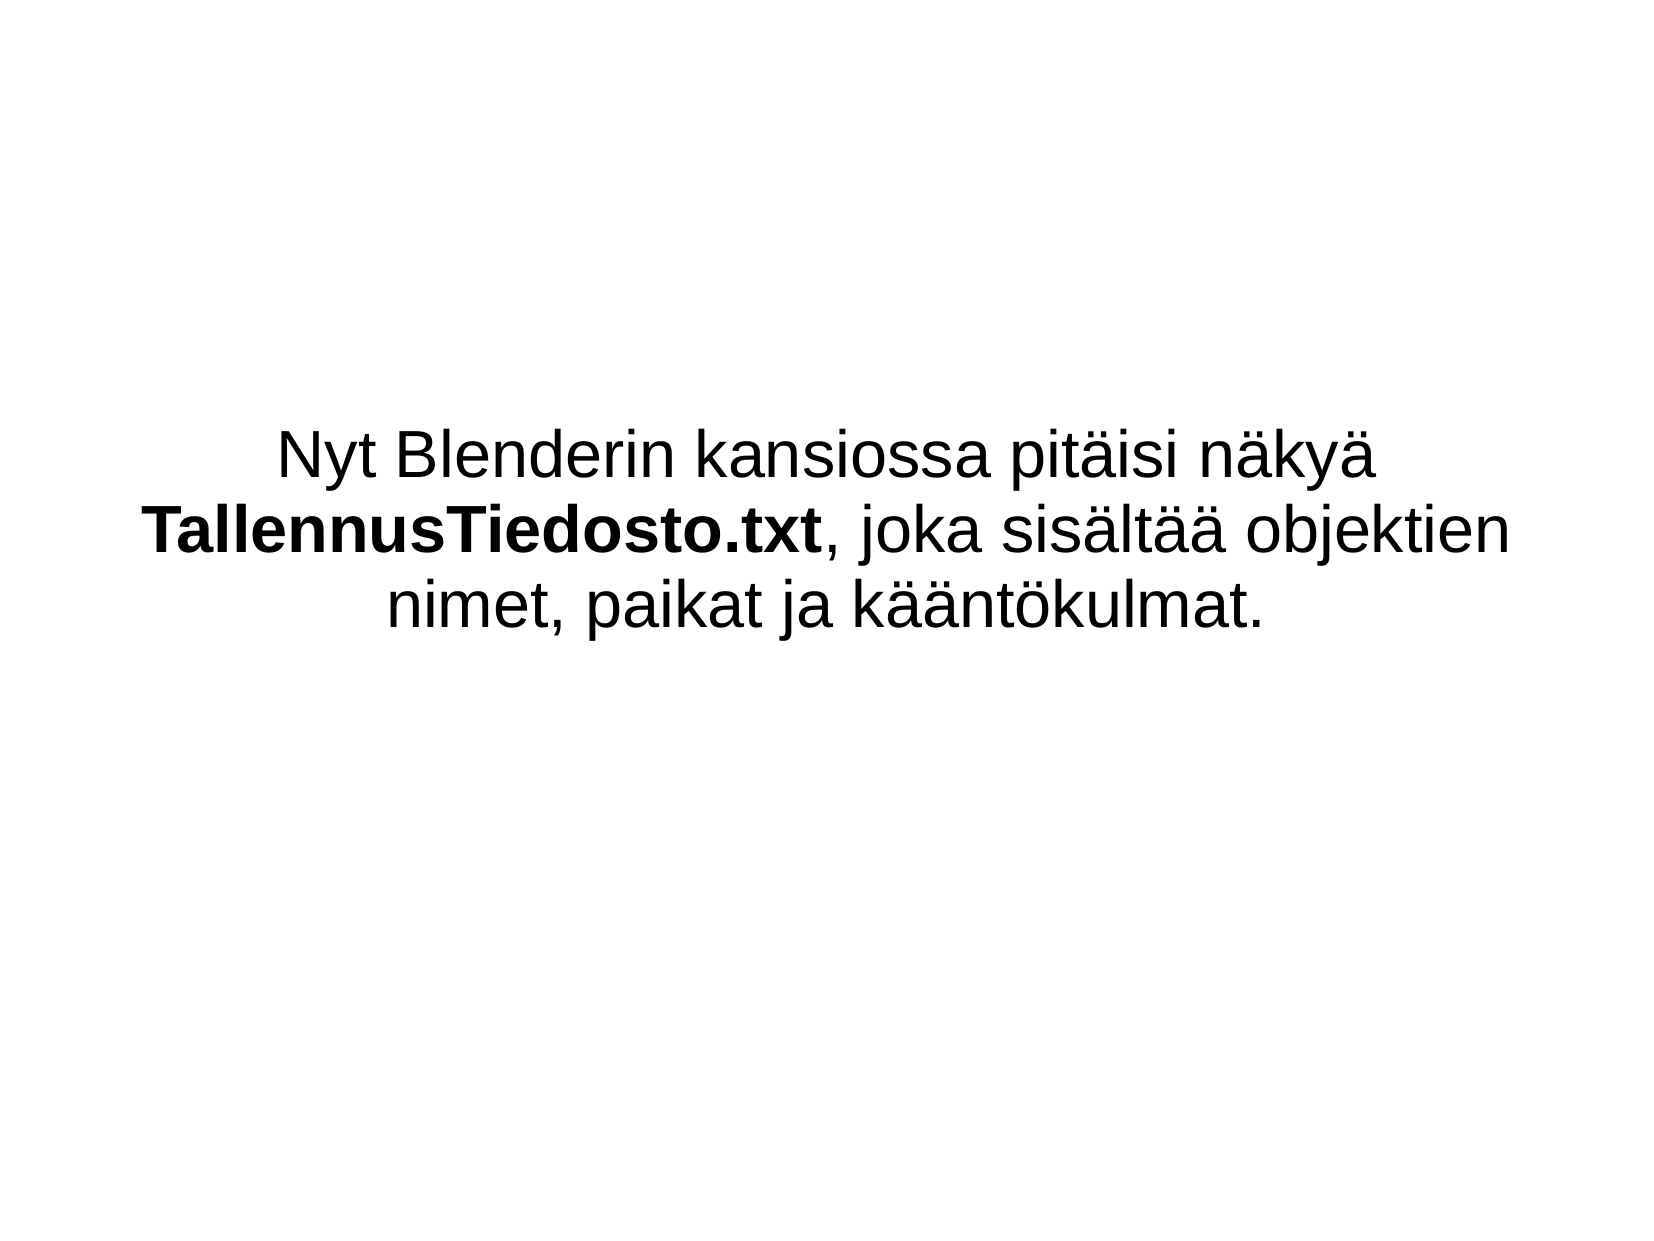

# Nyt Blenderin kansiossa pitäisi näkyä TallennusTiedosto.txt, joka sisältää objektien nimet, paikat ja kääntökulmat.